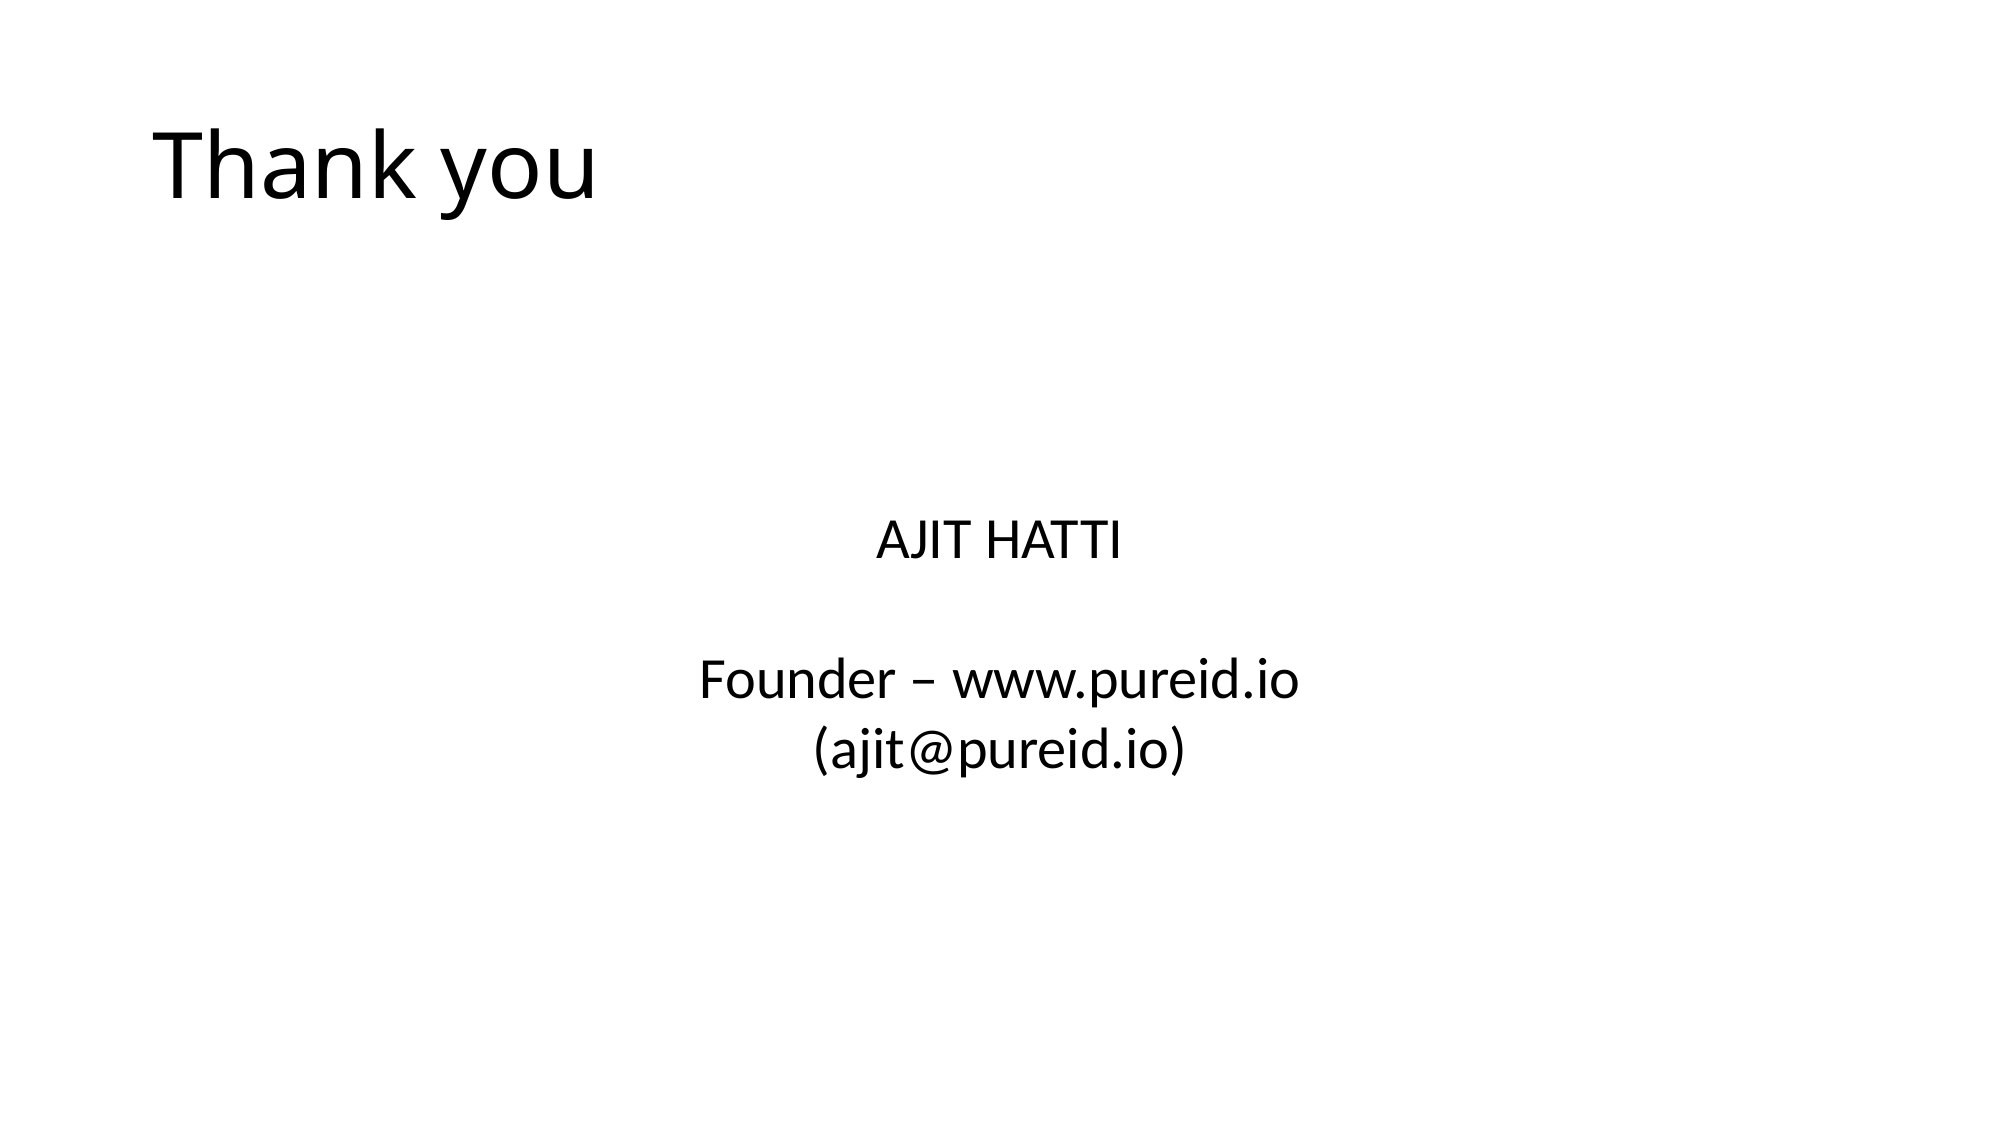

# Thank you
AJIT HATTI
Founder – www.pureid.io
(ajit@pureid.io)